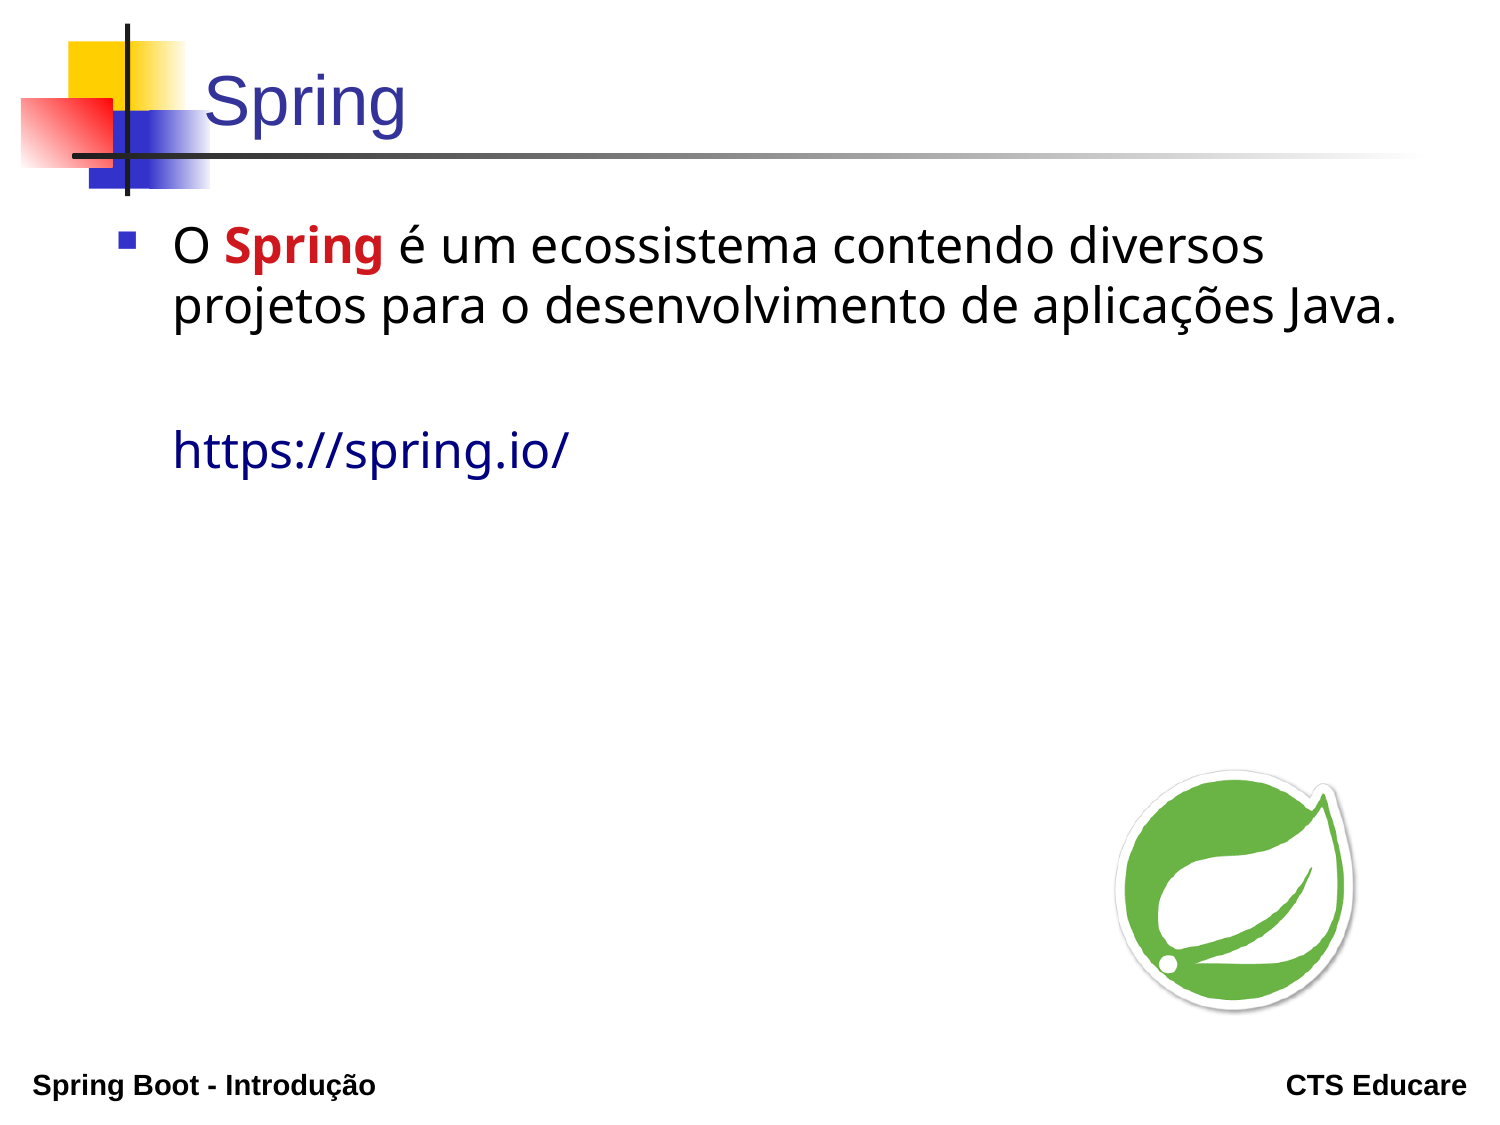

# Spring
O Spring é um ecossistema contendo diversos projetos para o desenvolvimento de aplicações Java.
https://spring.io/